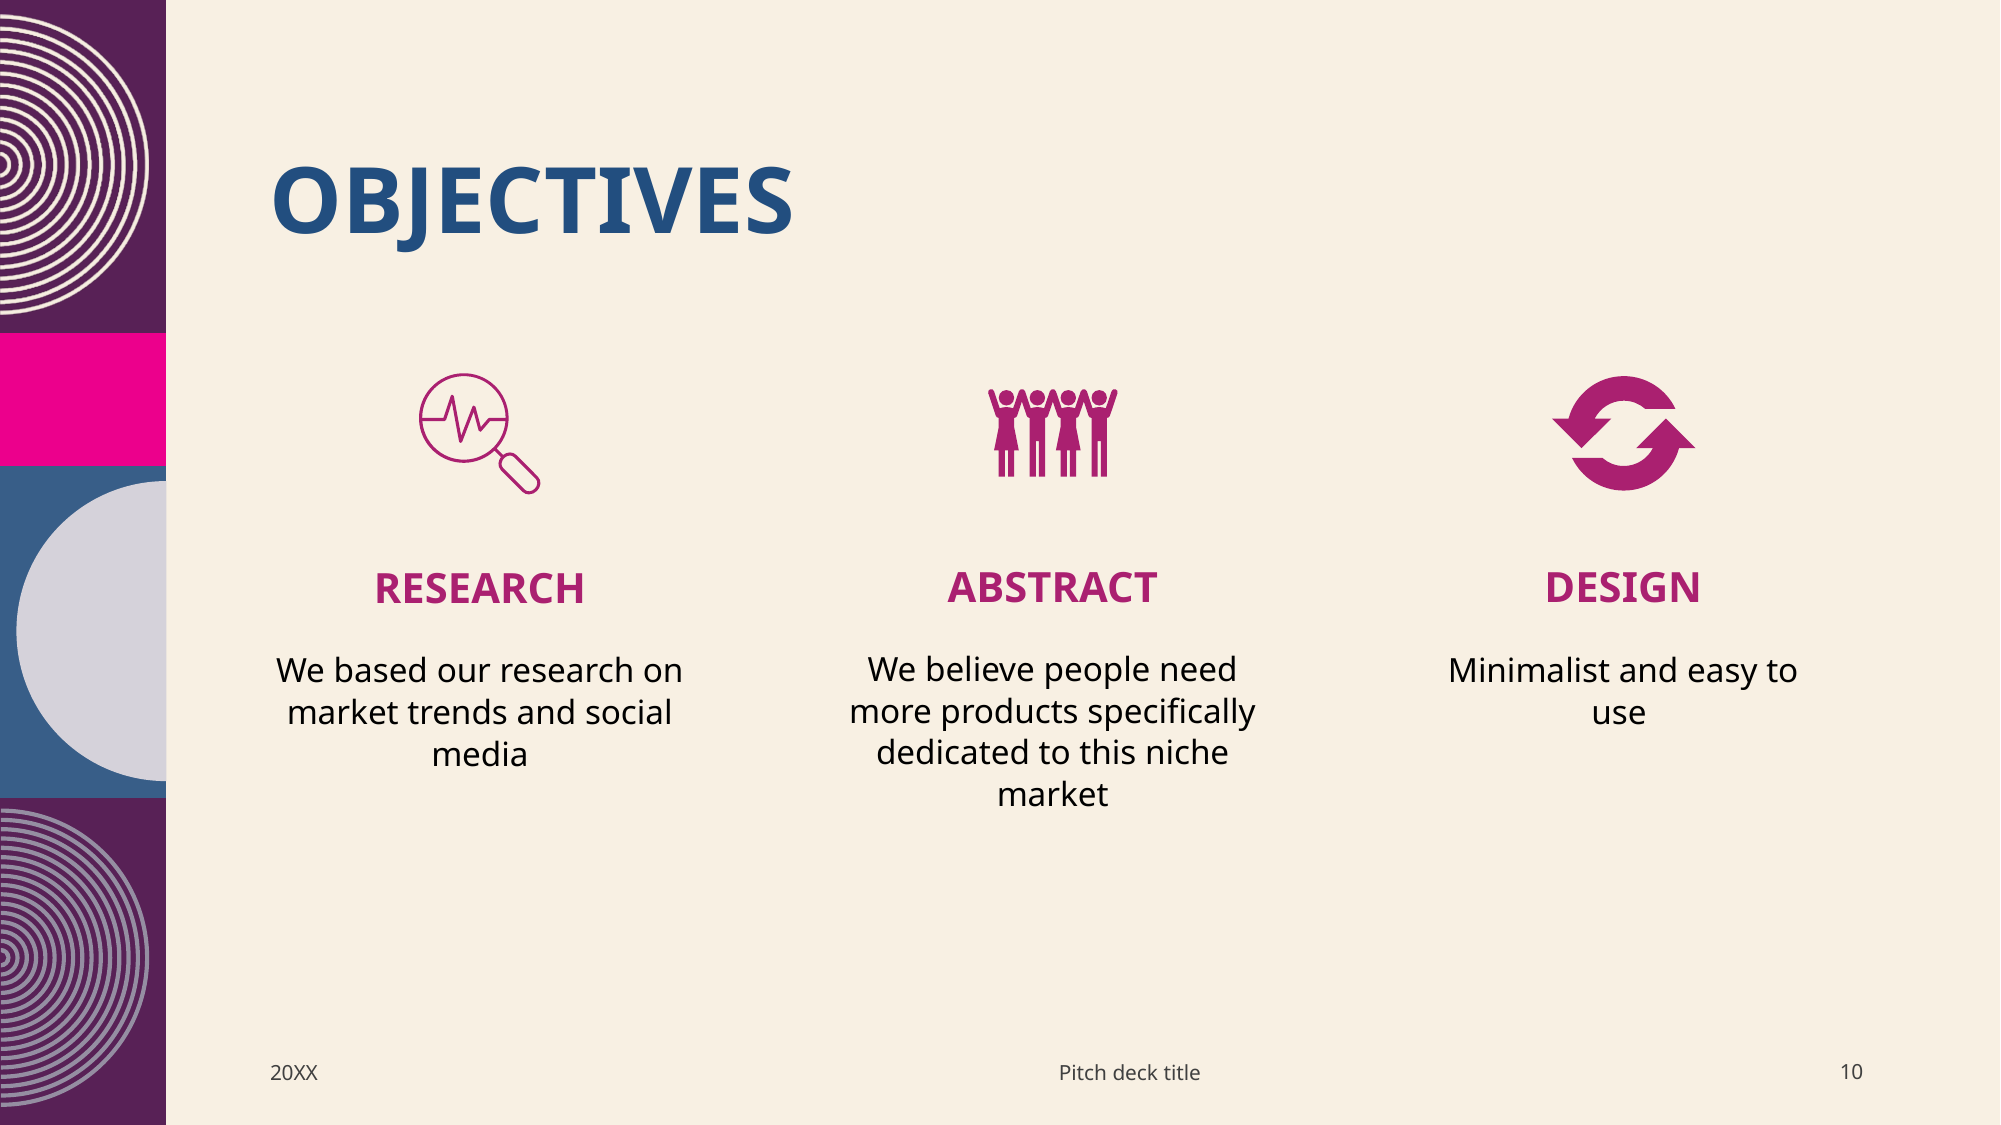

# Objectives
ABSTRACT
DESIGN
RESEARCH
We believe people need more products specifically dedicated to this niche market
We based our research on market trends and social media
Minimalist and easy to use
Pitch deck title
20XX